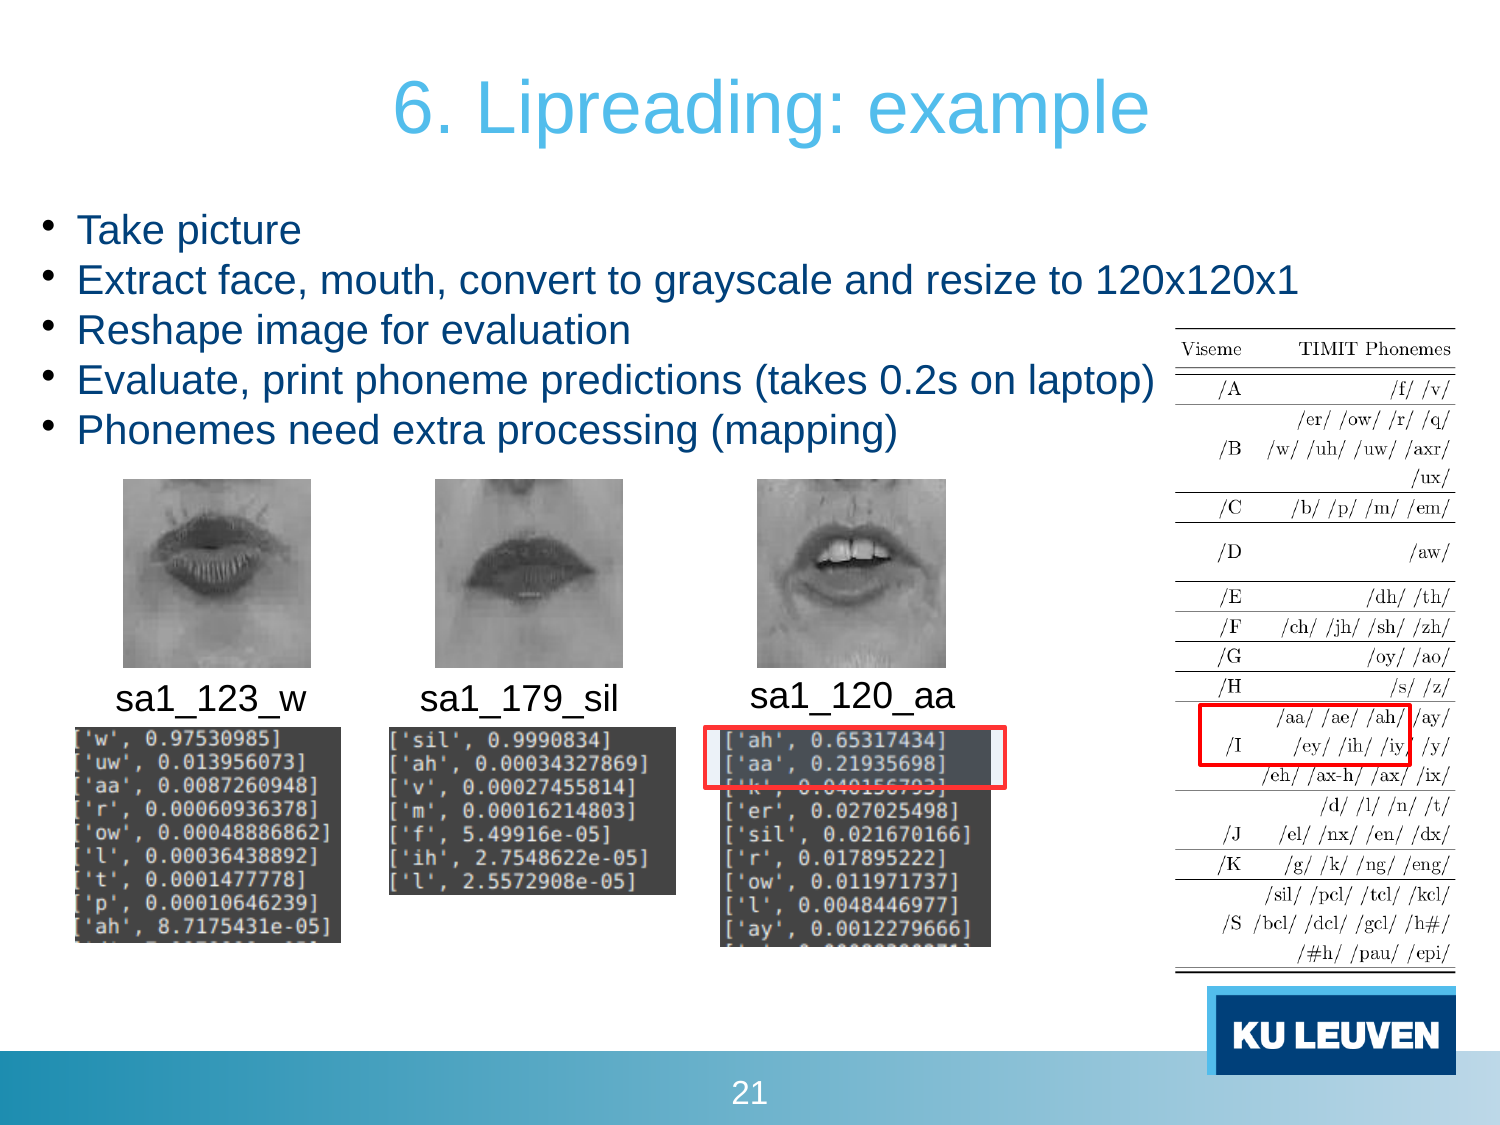

6. Lipreading: example
Take picture
Extract face, mouth, convert to grayscale and resize to 120x120x1
Reshape image for evaluation
Evaluate, print phoneme predictions (takes 0.2s on laptop)
Phonemes need extra processing (mapping)
sa1_120_aa
sa1_123_w
sa1_179_sil